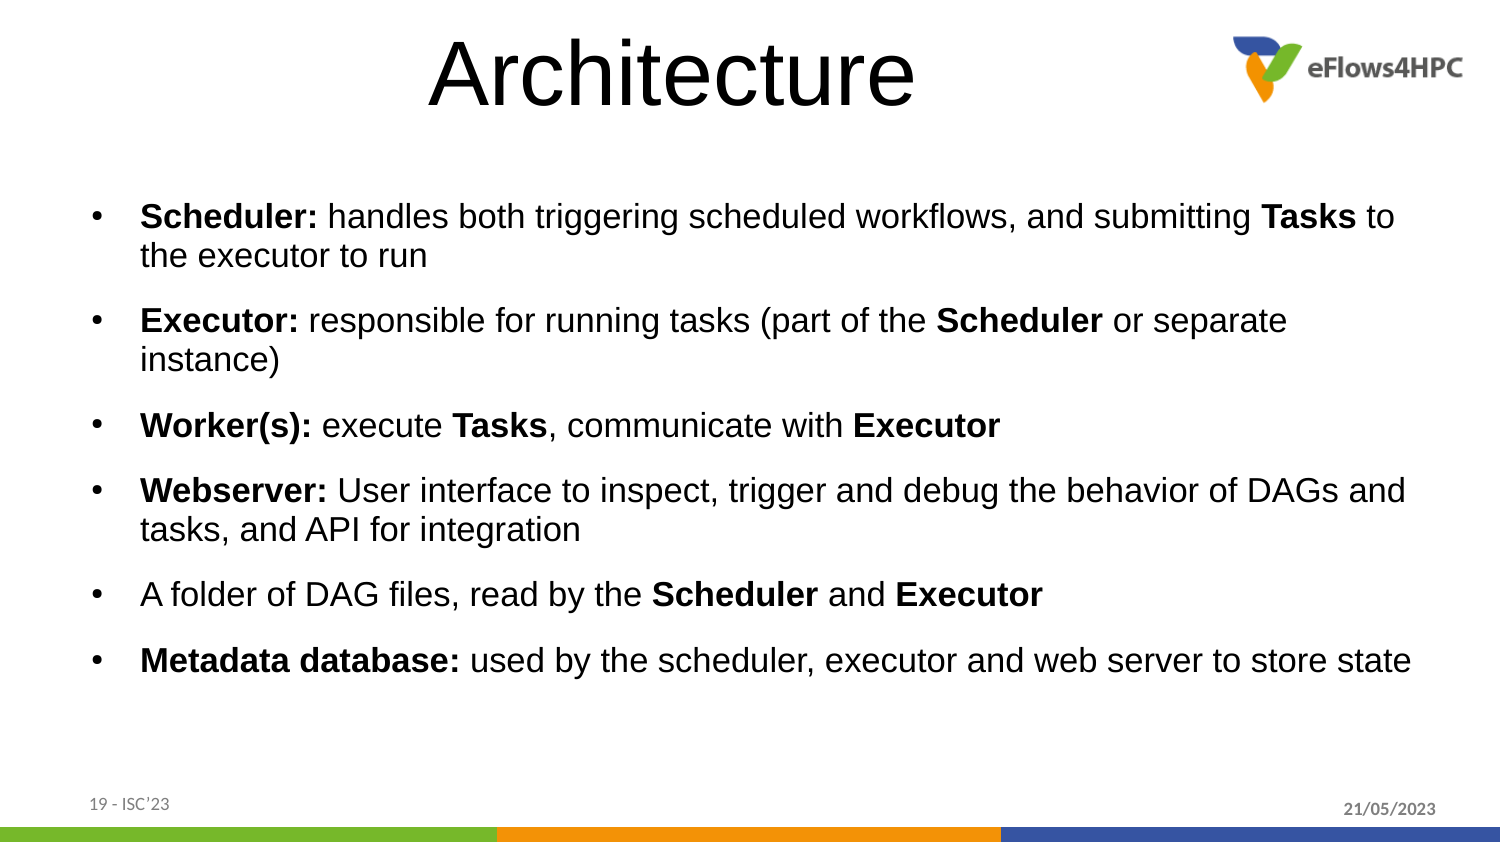

# Architecture
Scheduler: handles both triggering scheduled workflows, and submitting Tasks to the executor to run
Executor: responsible for running tasks (part of the Scheduler or separate instance)
Worker(s): execute Tasks, communicate with Executor
Webserver: User interface to inspect, trigger and debug the behavior of DAGs and tasks, and API for integration
A folder of DAG files, read by the Scheduler and Executor
Metadata database: used by the scheduler, executor and web server to store state